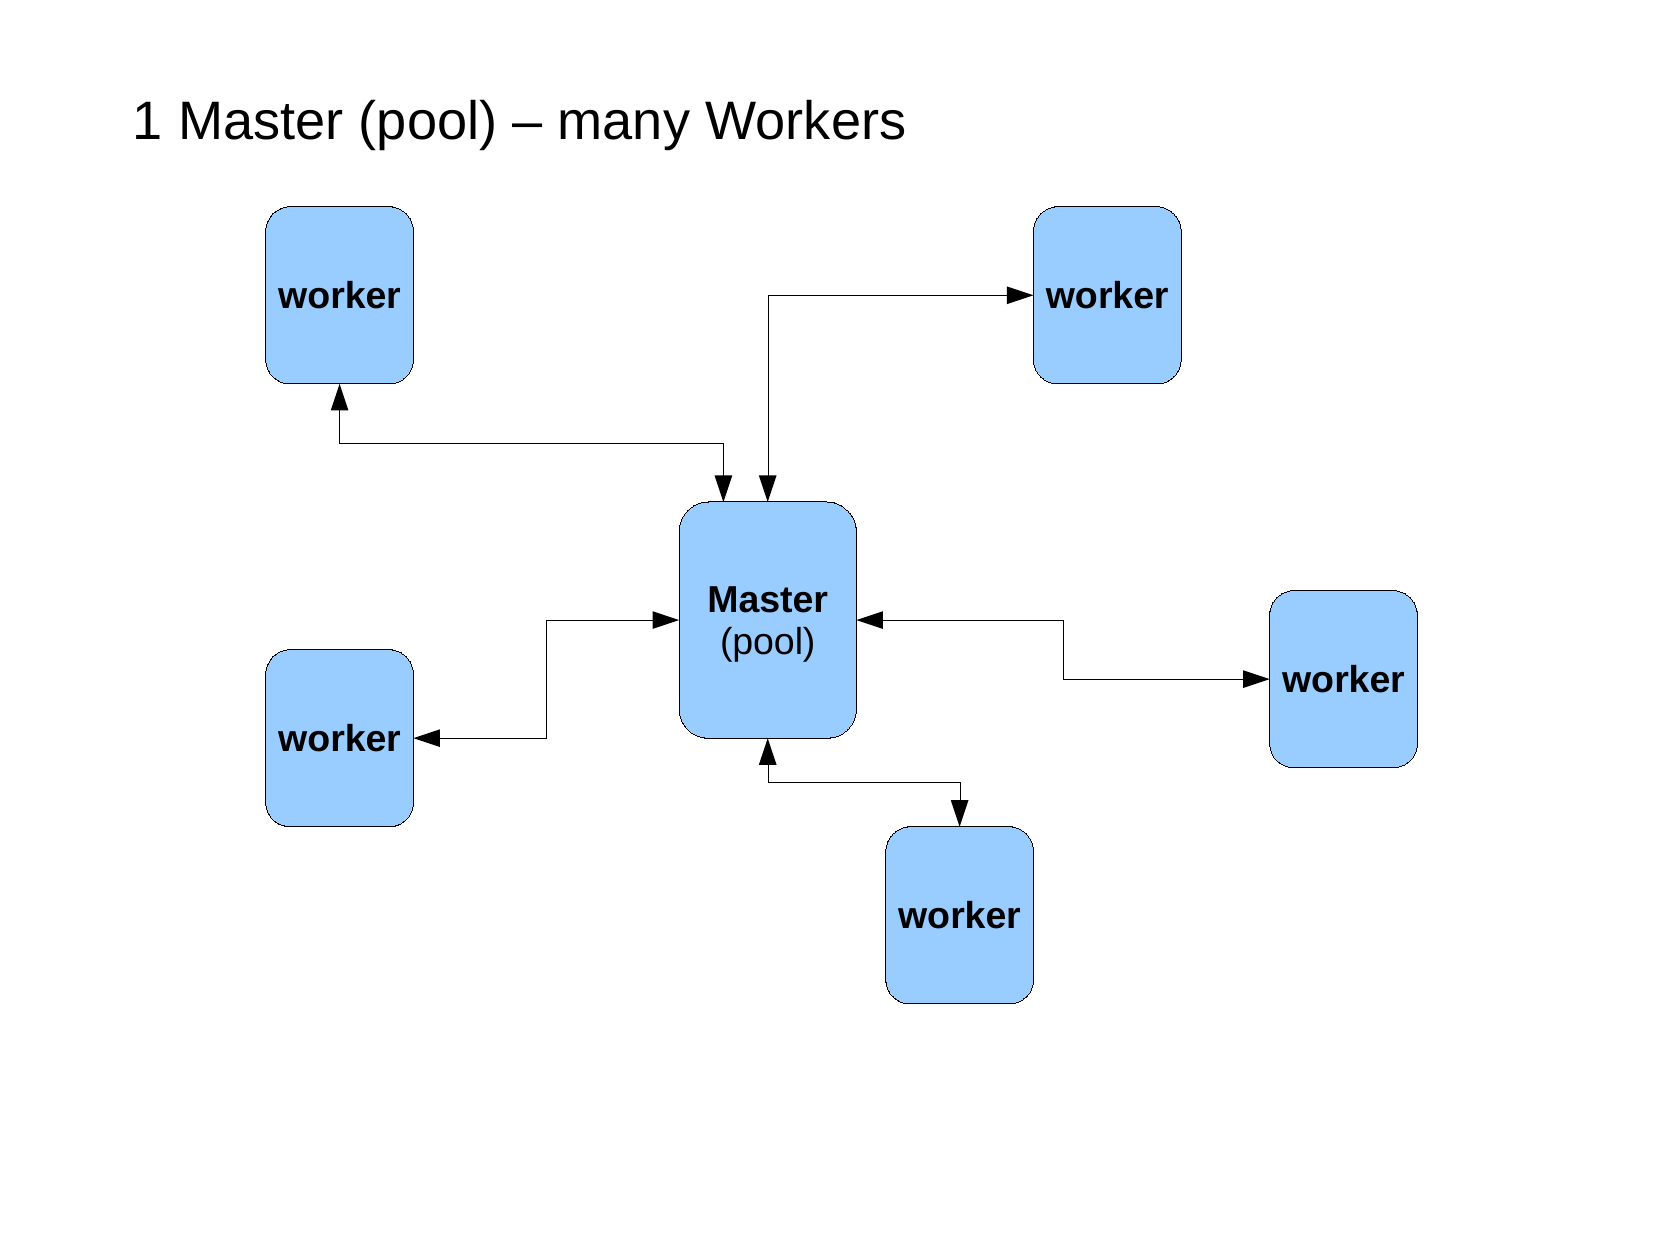

1 Master (pool) – many Workers
worker
worker
Master
(pool)
worker
worker
worker